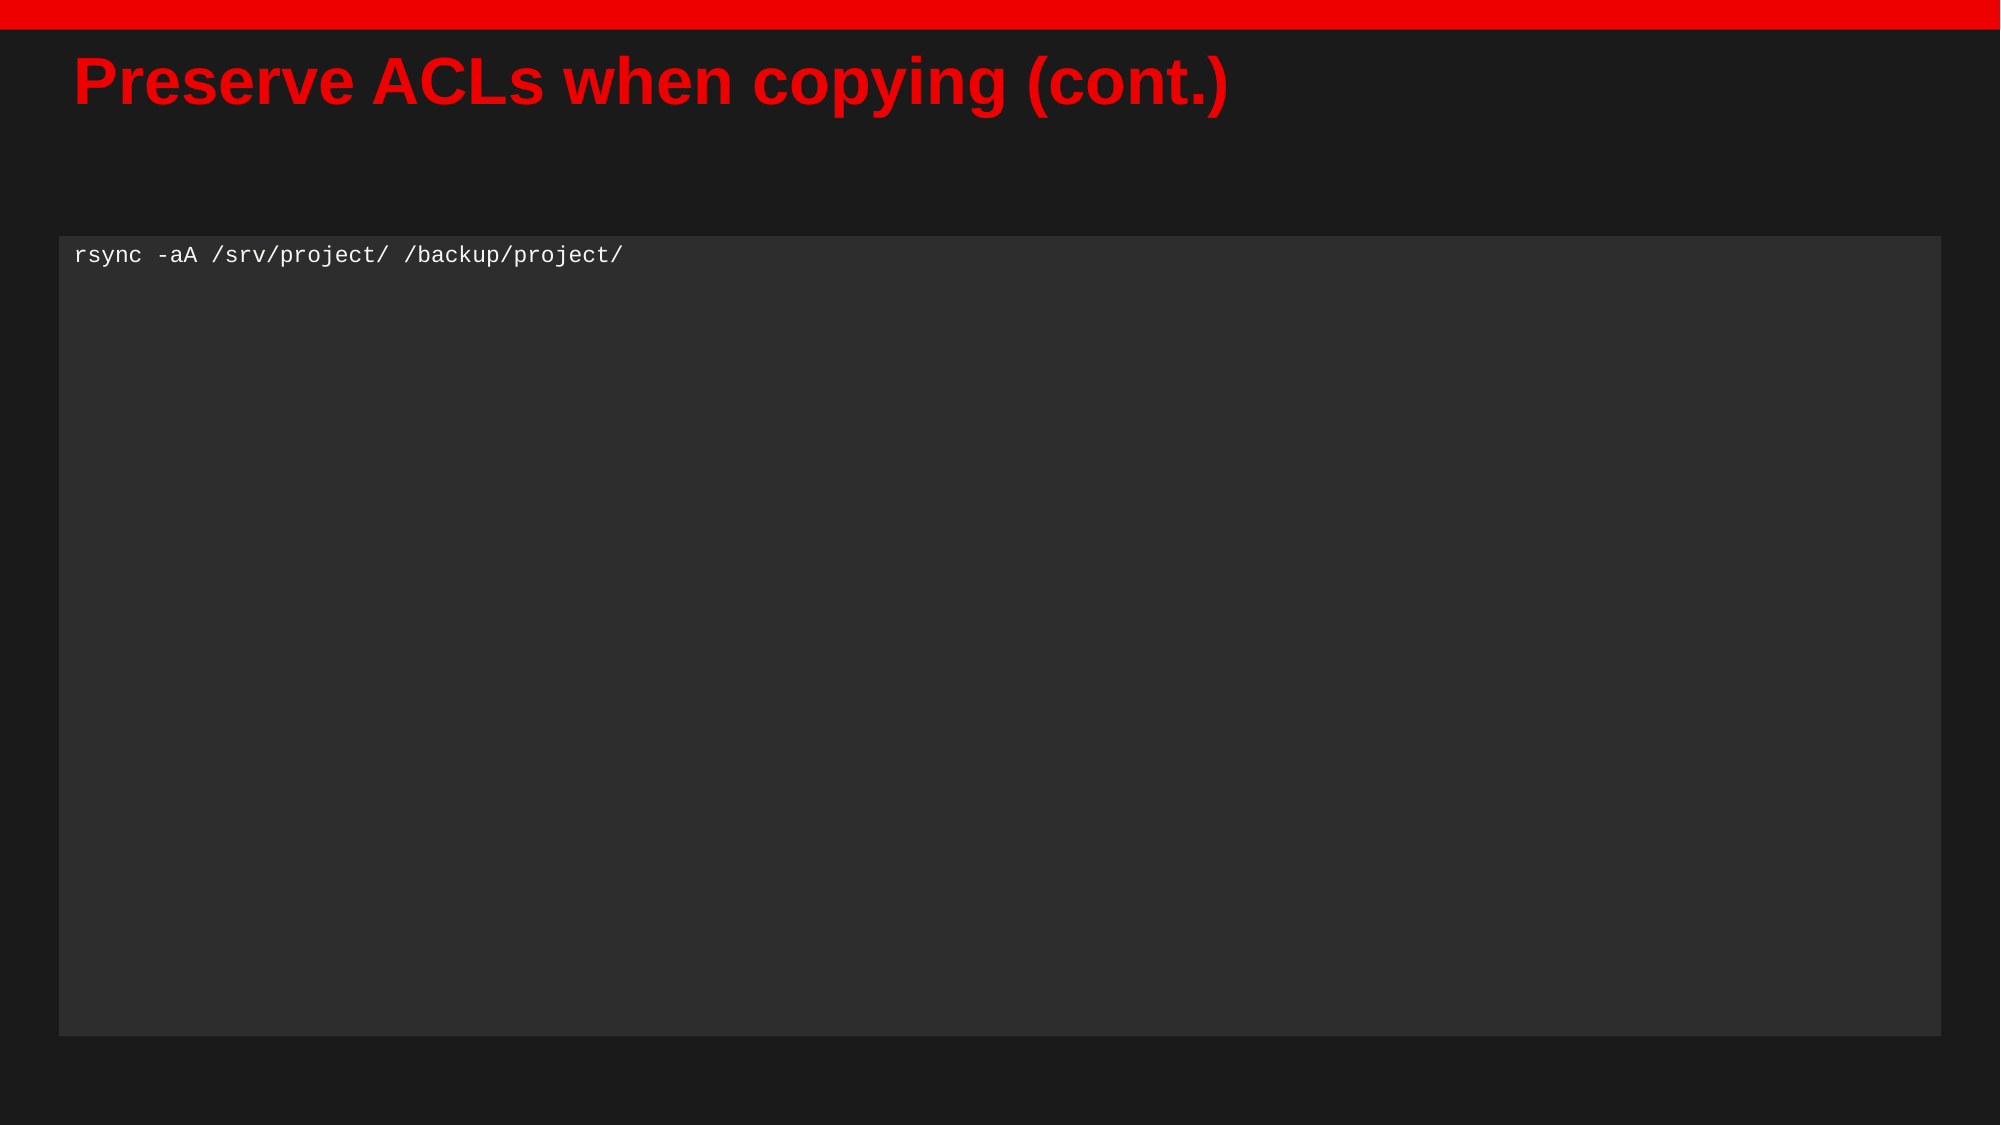

Preserve ACLs when copying (cont.)
rsync -aA /srv/project/ /backup/project/